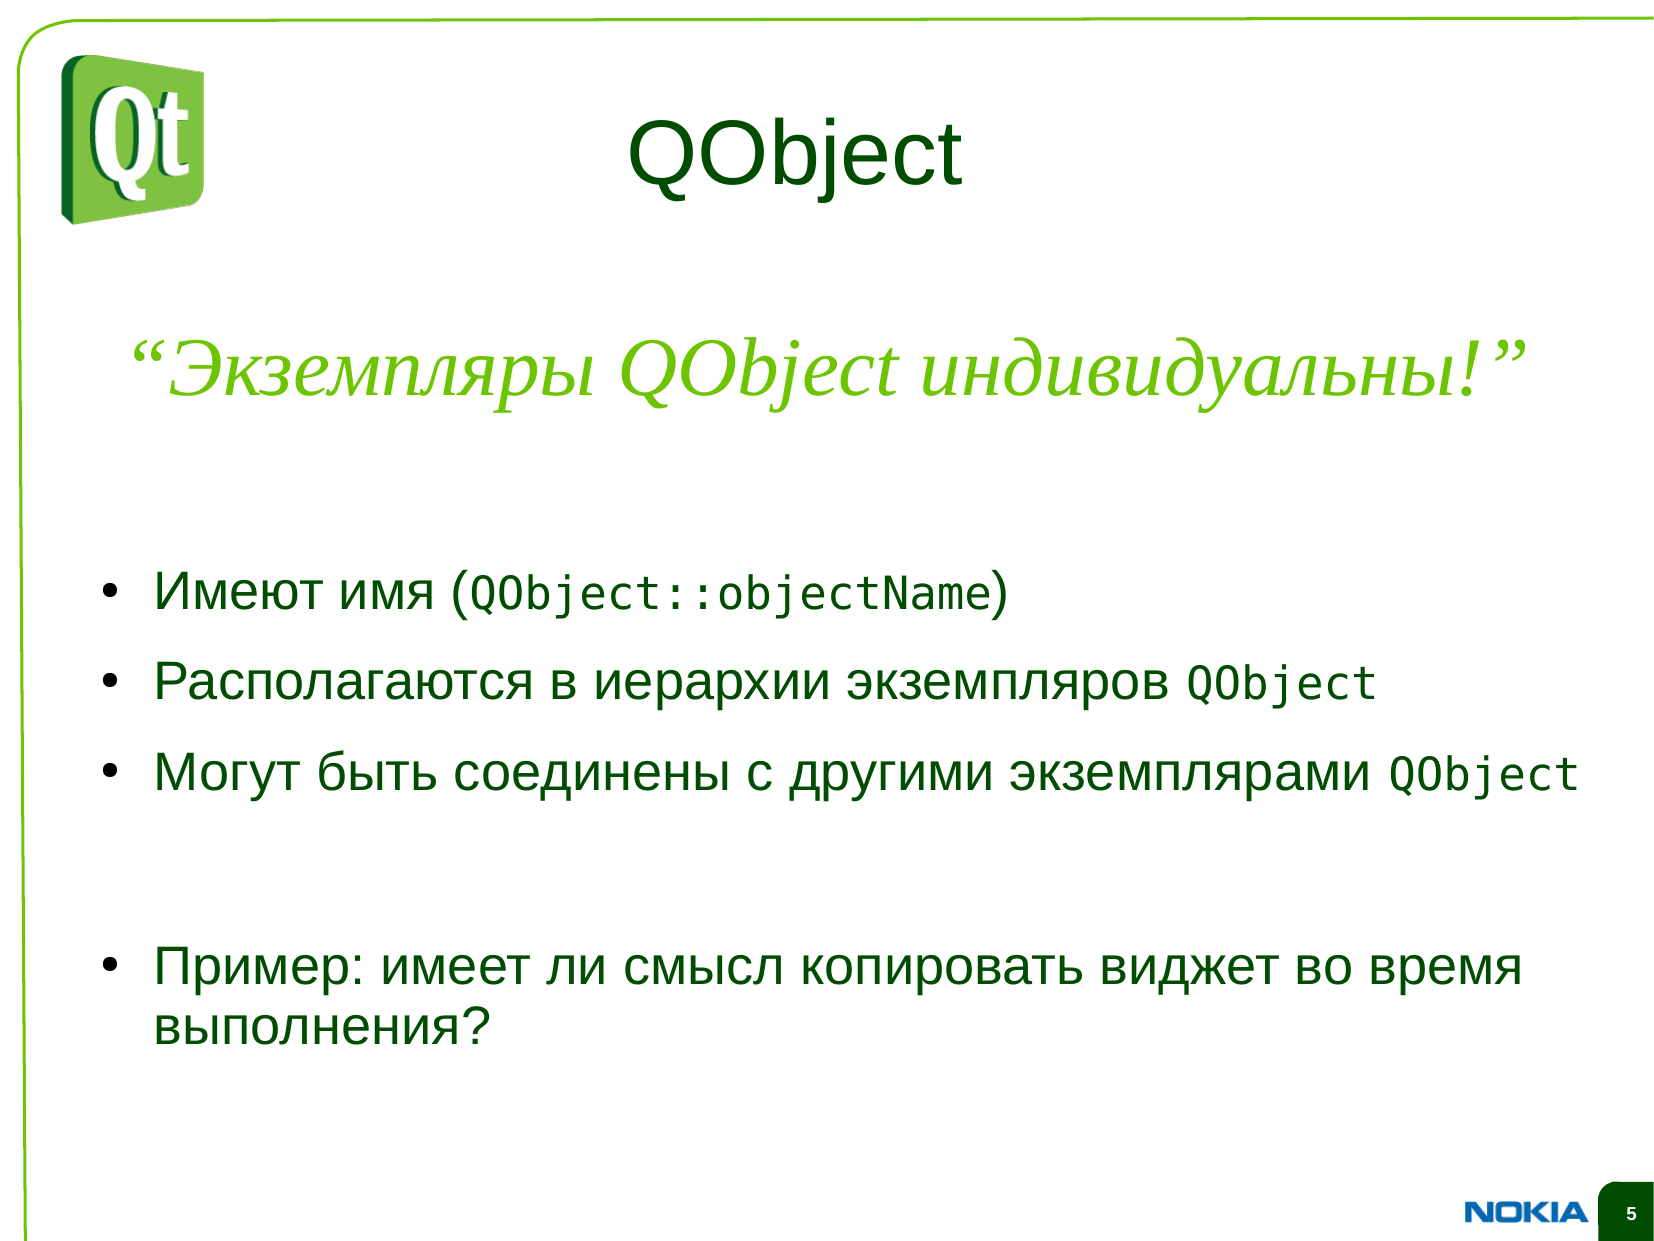

# QObject
“Экземпляры QObject индивидуальны!”
Имеют имя (QObject::objectName)
Располагаются в иерархии экземпляров QObject
Могут быть соединены с другими экземплярами QObject
Пример: имеет ли смысл копировать виджет во время выполнения?